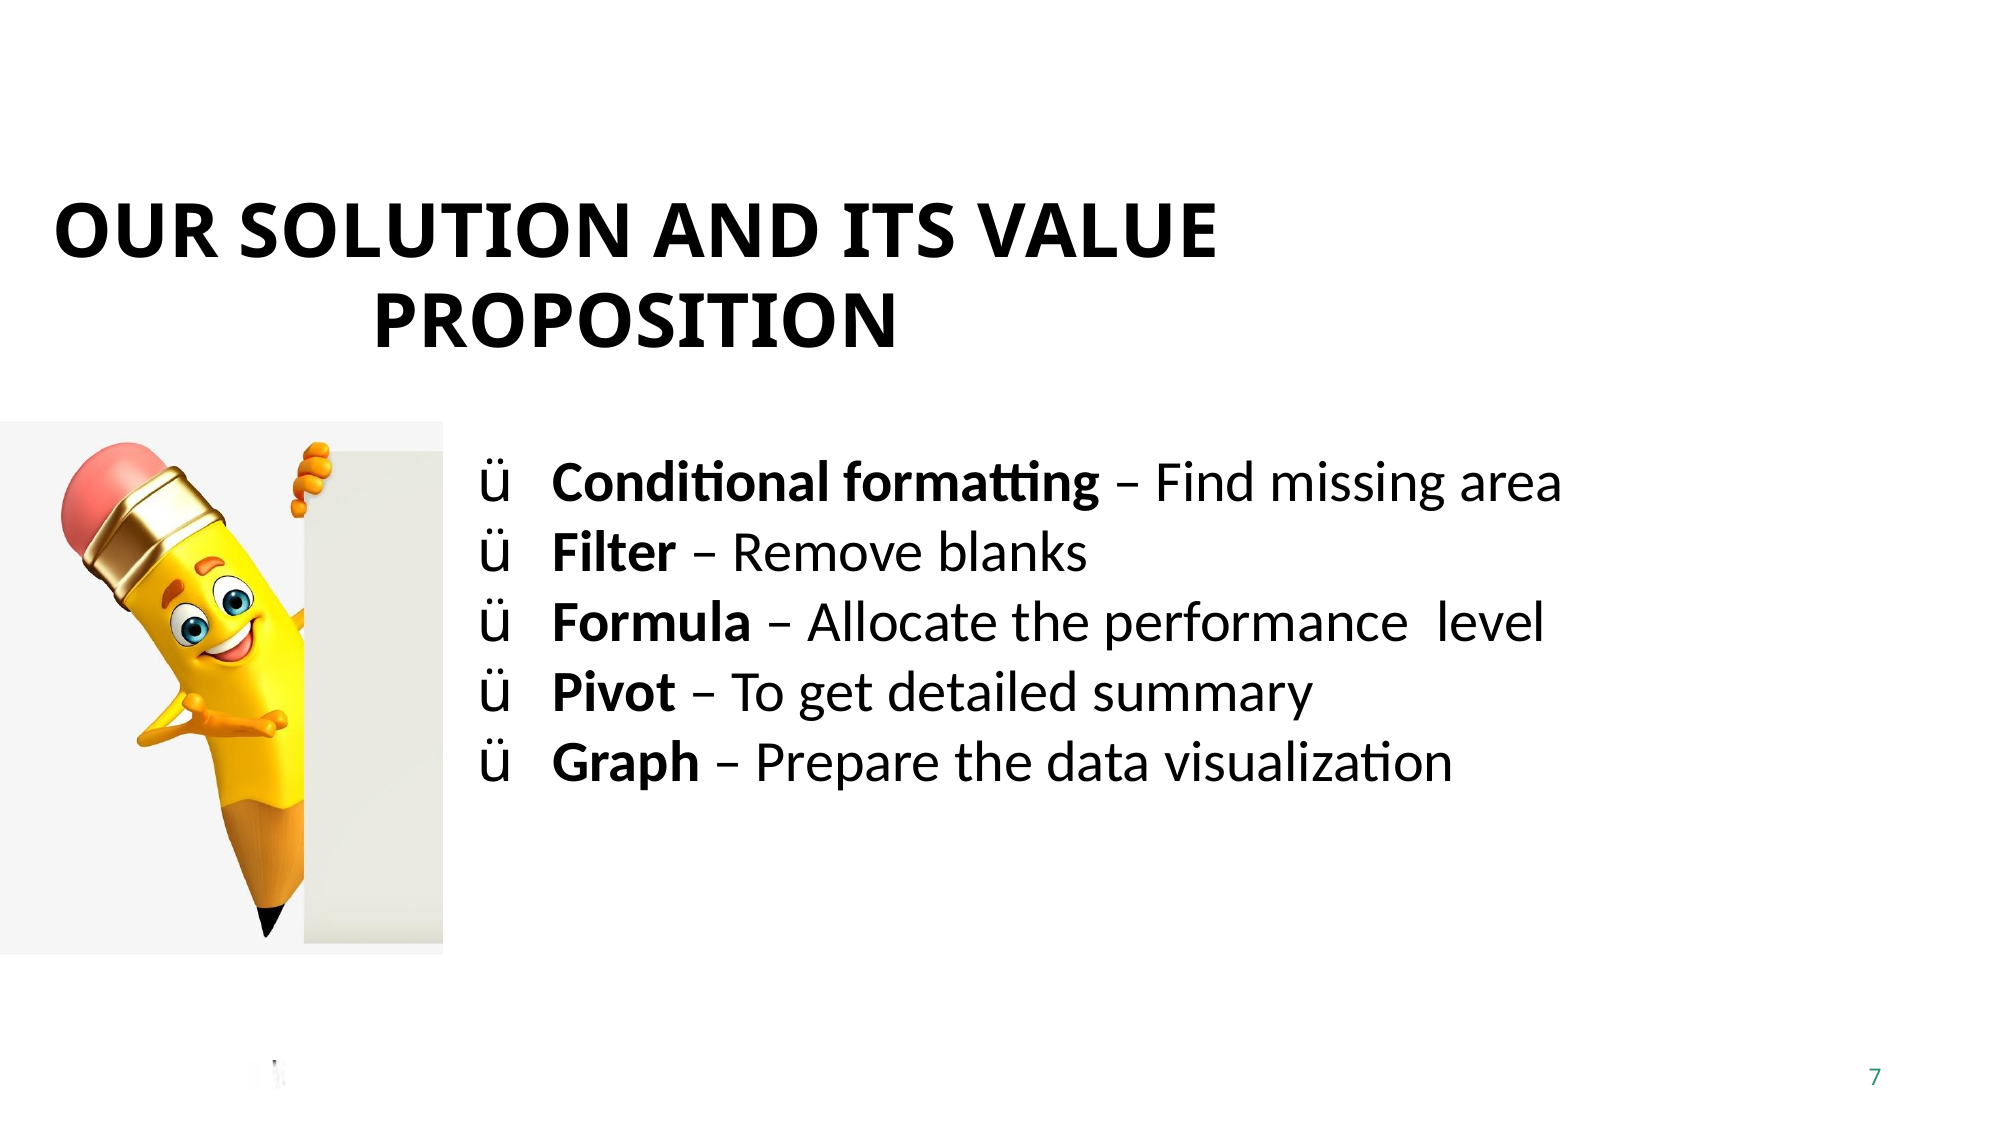

# OUR SOLUTION AND ITS VALUE PROPOSITION
Conditional formatting – Find missing area
Filter – Remove blanks
Formula – Allocate the performance level
Pivot – To get detailed summary
Graph – Prepare the data visualization